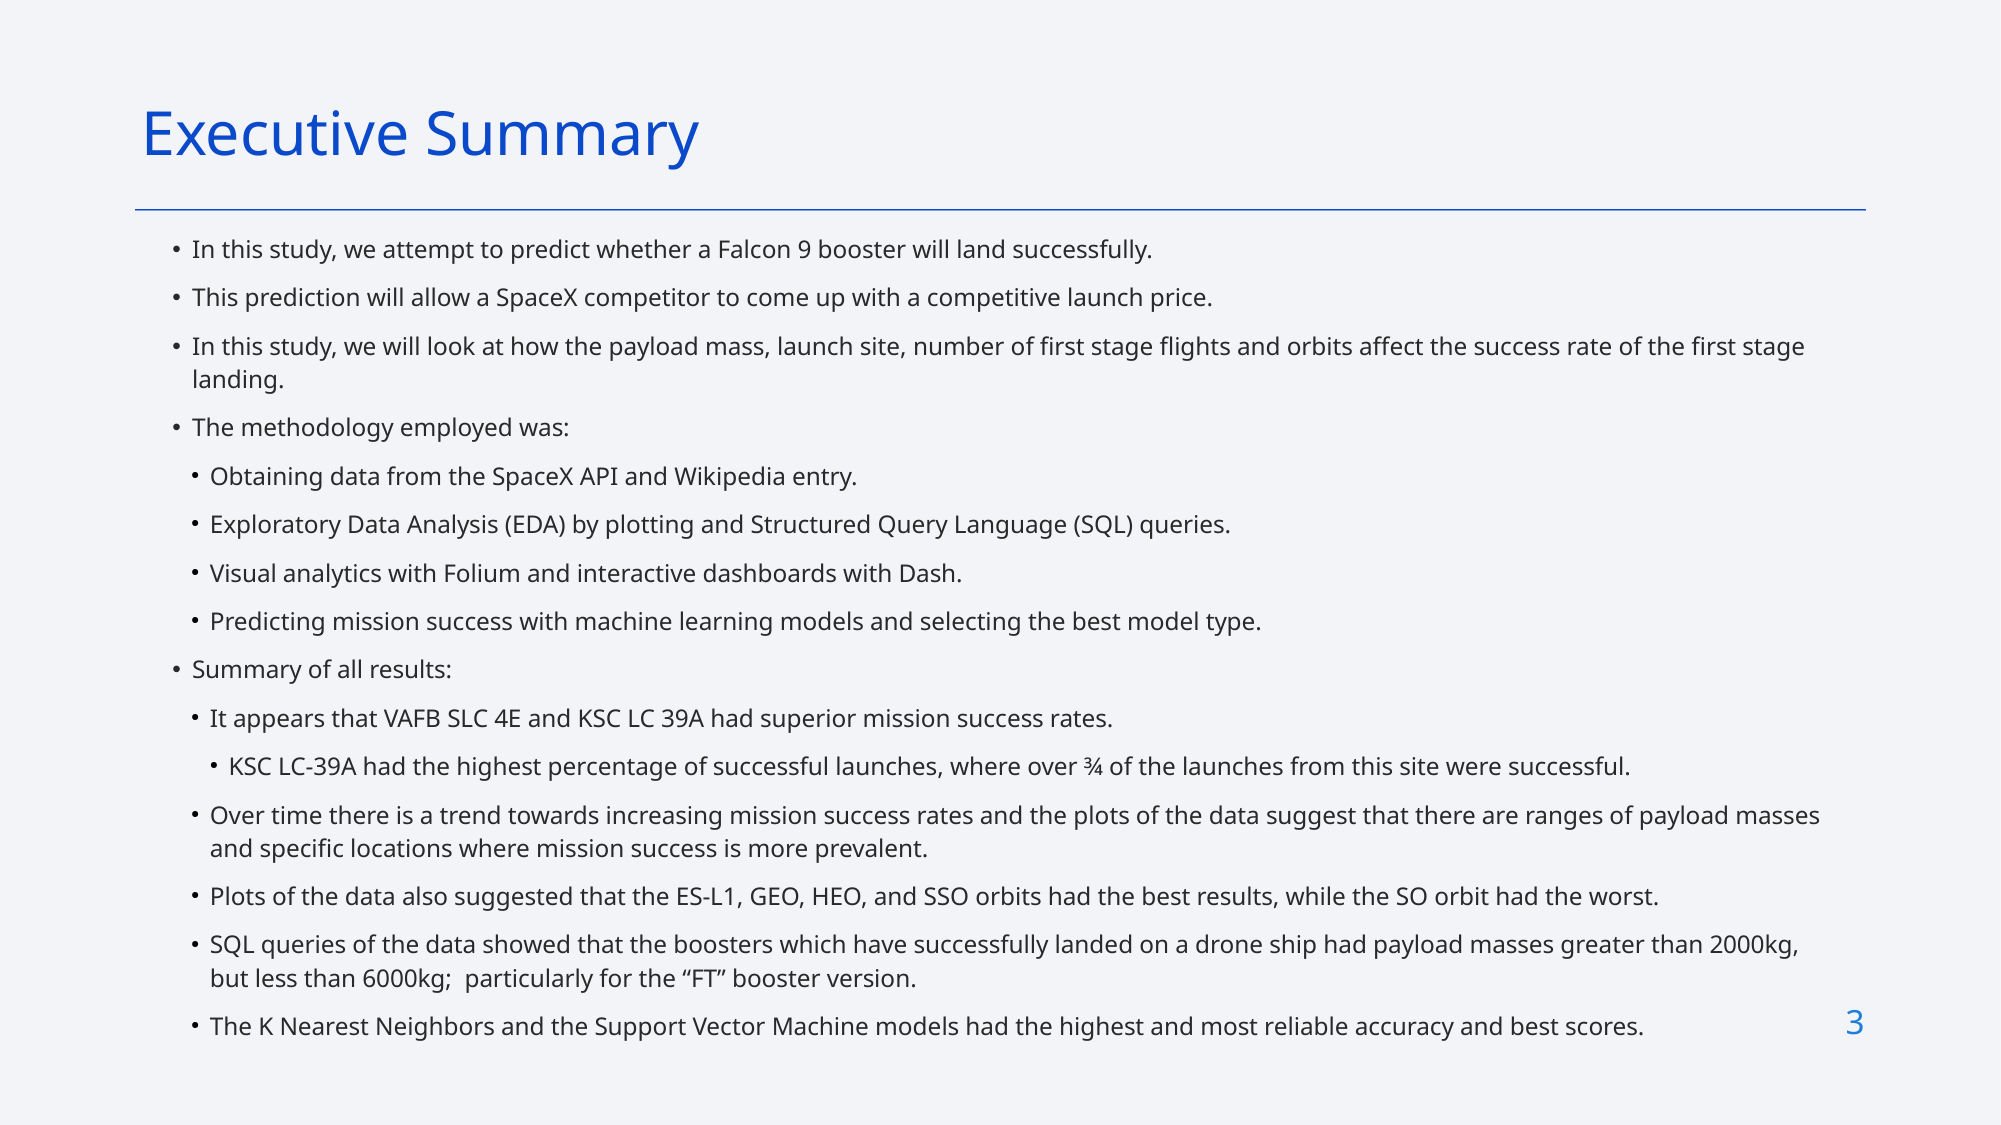

Executive Summary
In this study, we attempt to predict whether a Falcon 9 booster will land successfully.
This prediction will allow a SpaceX competitor to come up with a competitive launch price.
In this study, we will look at how the payload mass, launch site, number of first stage flights and orbits affect the success rate of the first stage landing.
The methodology employed was:
Obtaining data from the SpaceX API and Wikipedia entry.
Exploratory Data Analysis (EDA) by plotting and Structured Query Language (SQL) queries.
Visual analytics with Folium and interactive dashboards with Dash.
Predicting mission success with machine learning models and selecting the best model type.
Summary of all results:
It appears that VAFB SLC 4E and KSC LC 39A had superior mission success rates.
KSC LC-39A had the highest percentage of successful launches, where over ¾ of the launches from this site were successful.
Over time there is a trend towards increasing mission success rates and the plots of the data suggest that there are ranges of payload masses and specific locations where mission success is more prevalent.
Plots of the data also suggested that the ES-L1, GEO, HEO, and SSO orbits had the best results, while the SO orbit had the worst.
SQL queries of the data showed that the boosters which have successfully landed on a drone ship had payload masses greater than 2000kg, but less than 6000kg; particularly for the “FT” booster version.
The K Nearest Neighbors and the Support Vector Machine models had the highest and most reliable accuracy and best scores.